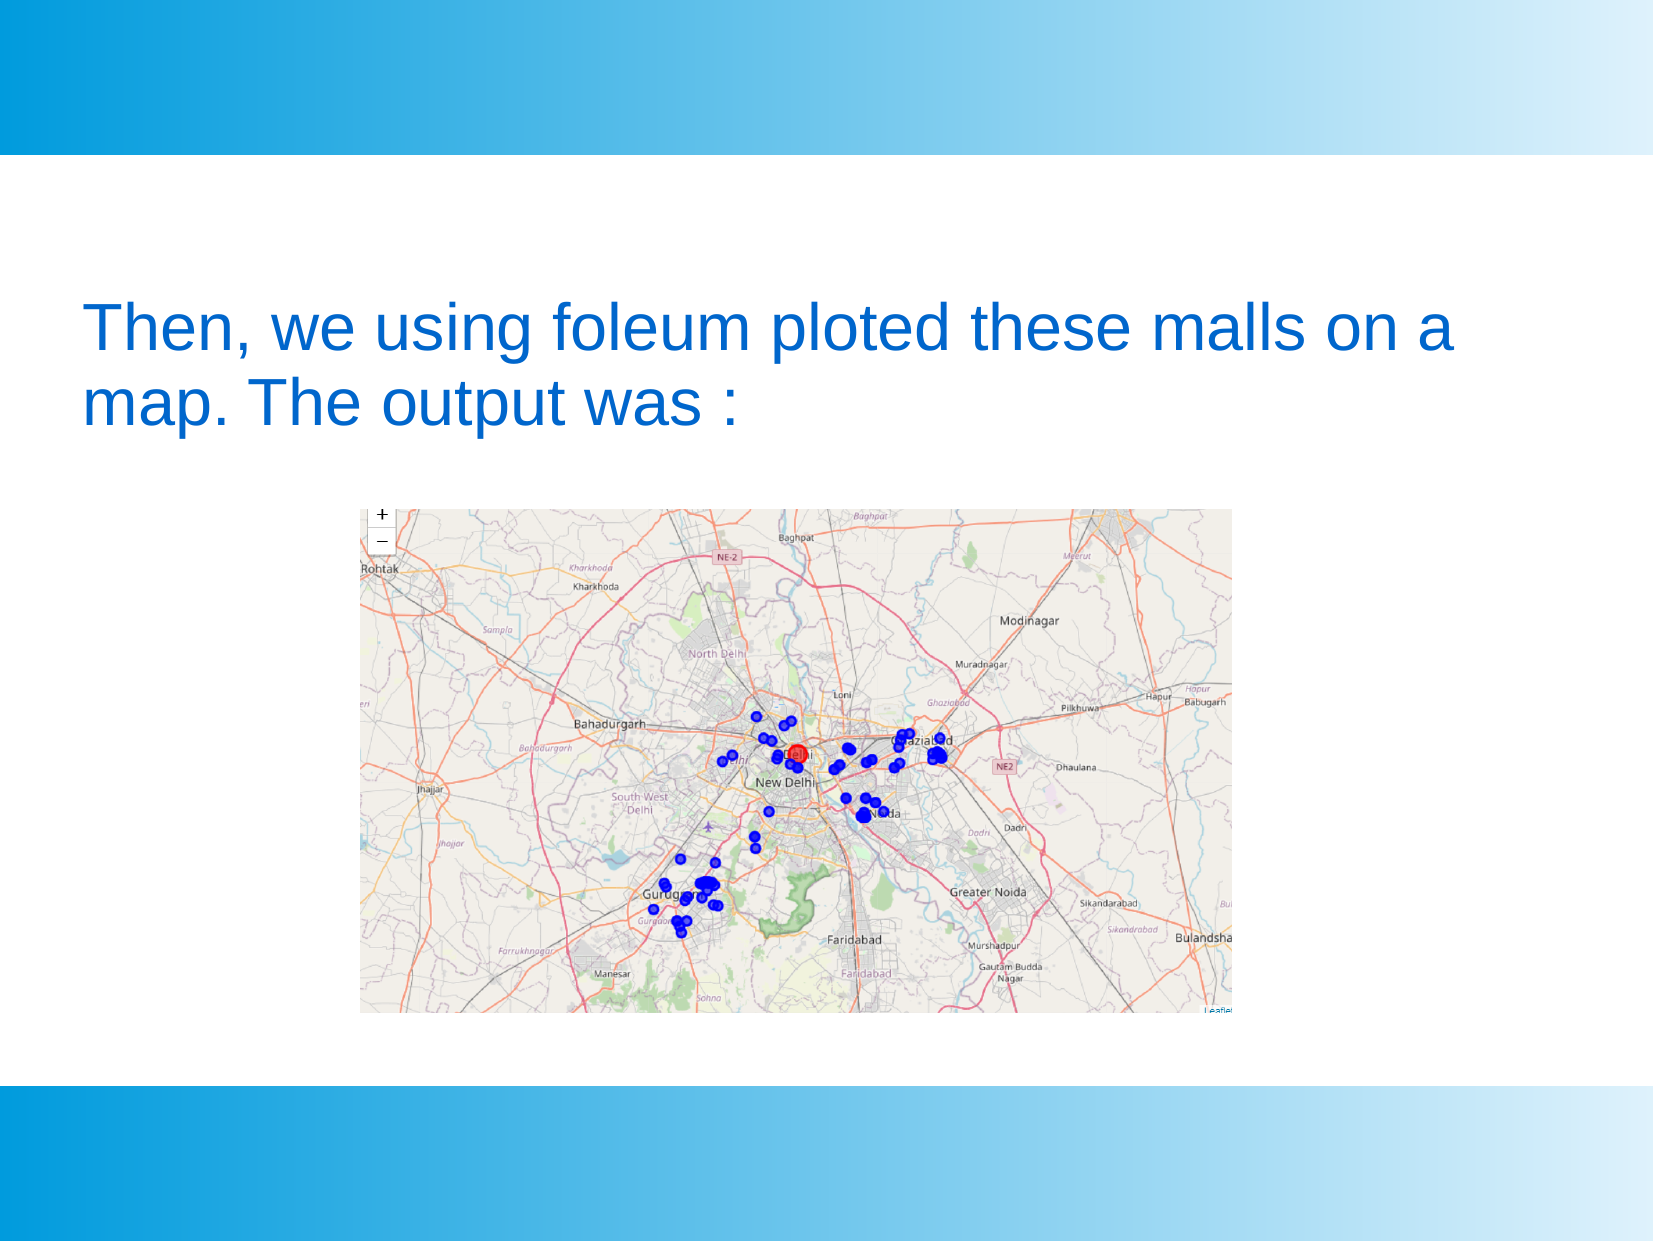

#
Then, we using foleum ploted these malls on a map. The output was :